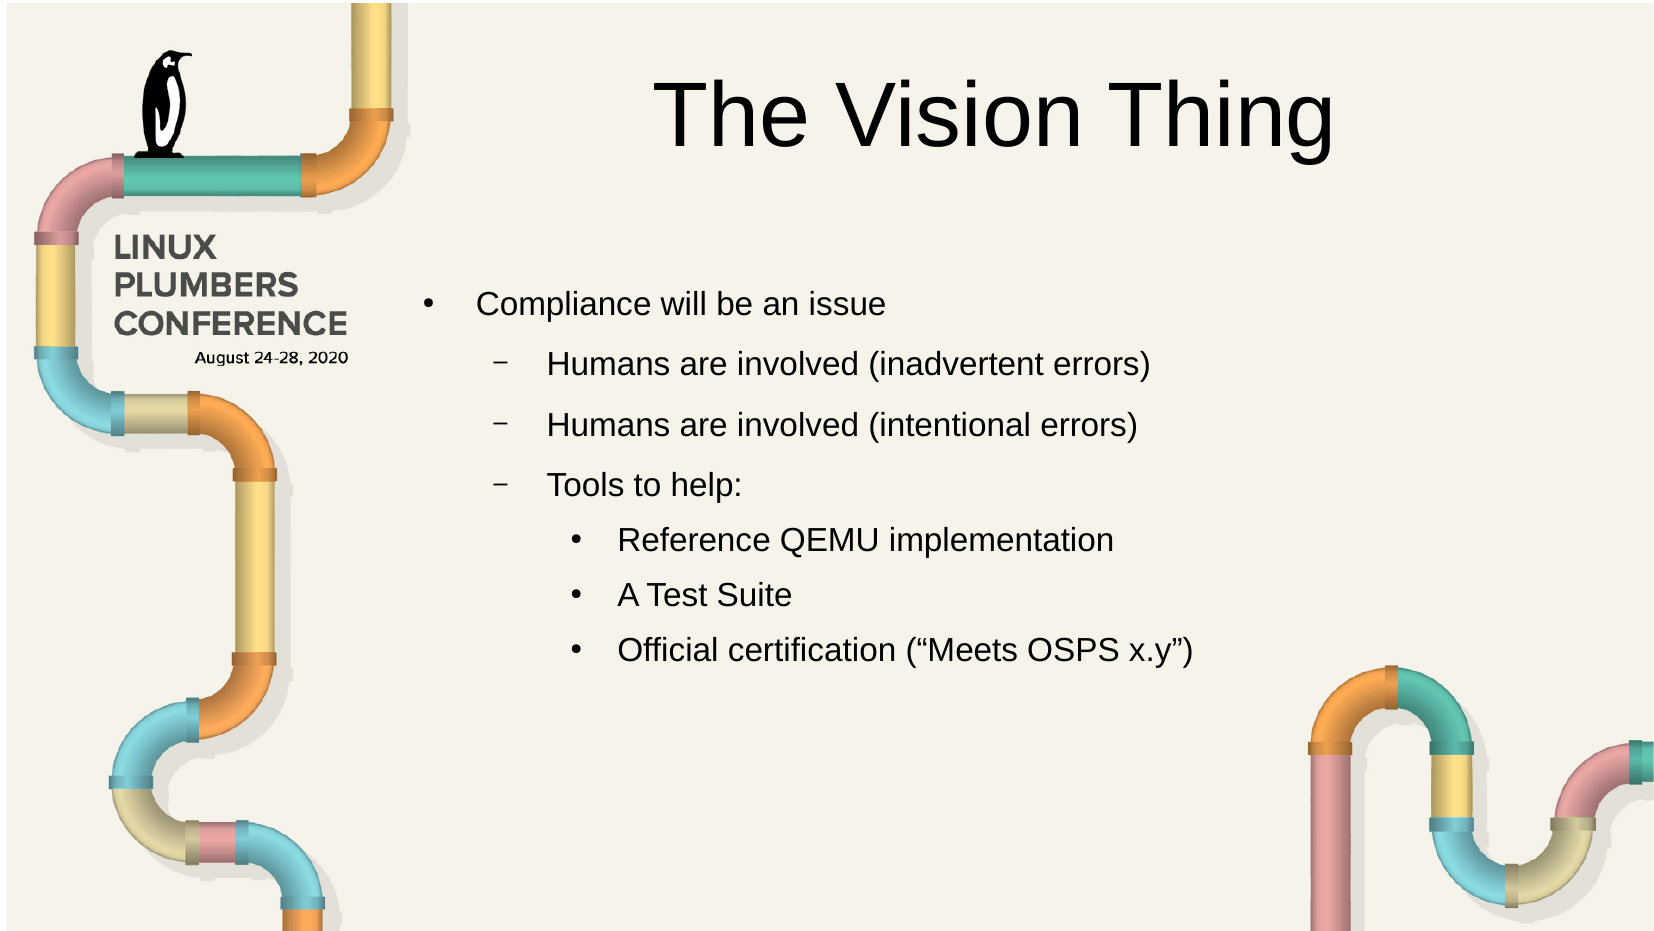

# The Vision Thing
Compliance will be an issue
Humans are involved (inadvertent errors)
Humans are involved (intentional errors)
Tools to help:
Reference QEMU implementation
A Test Suite
Official certification (“Meets OSPS x.y”)